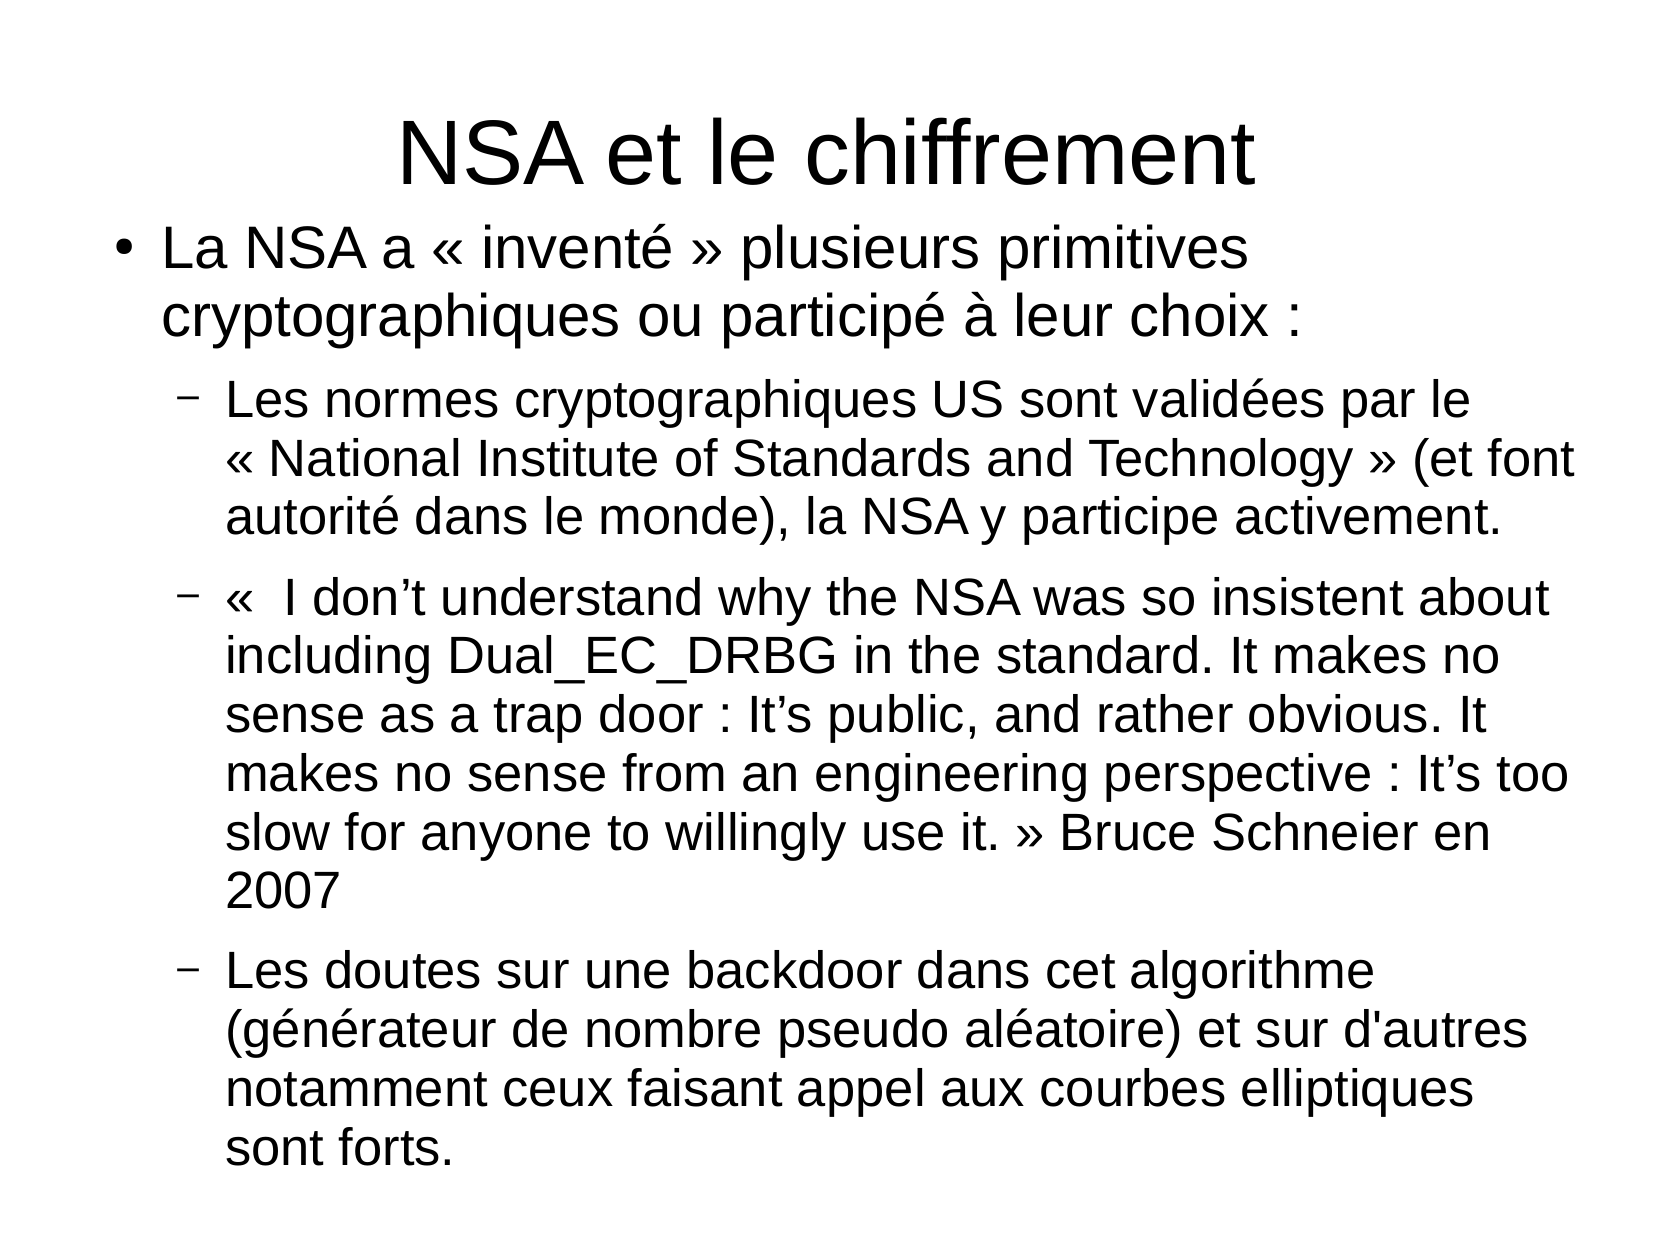

# NSA et le chiffrement
La NSA a « inventé » plusieurs primitives cryptographiques ou participé à leur choix :
Les normes cryptographiques US sont validées par le « National Institute of Standards and Technology » (et font autorité dans le monde), la NSA y participe activement.
«  I don’t understand why the NSA was so insistent about including Dual_EC_DRBG in the standard. It makes no sense as a trap door : It’s public, and rather obvious. It makes no sense from an engineering perspective : It’s too slow for anyone to willingly use it. » Bruce Schneier en 2007
Les doutes sur une backdoor dans cet algorithme (générateur de nombre pseudo aléatoire) et sur d'autres notamment ceux faisant appel aux courbes elliptiques sont forts.